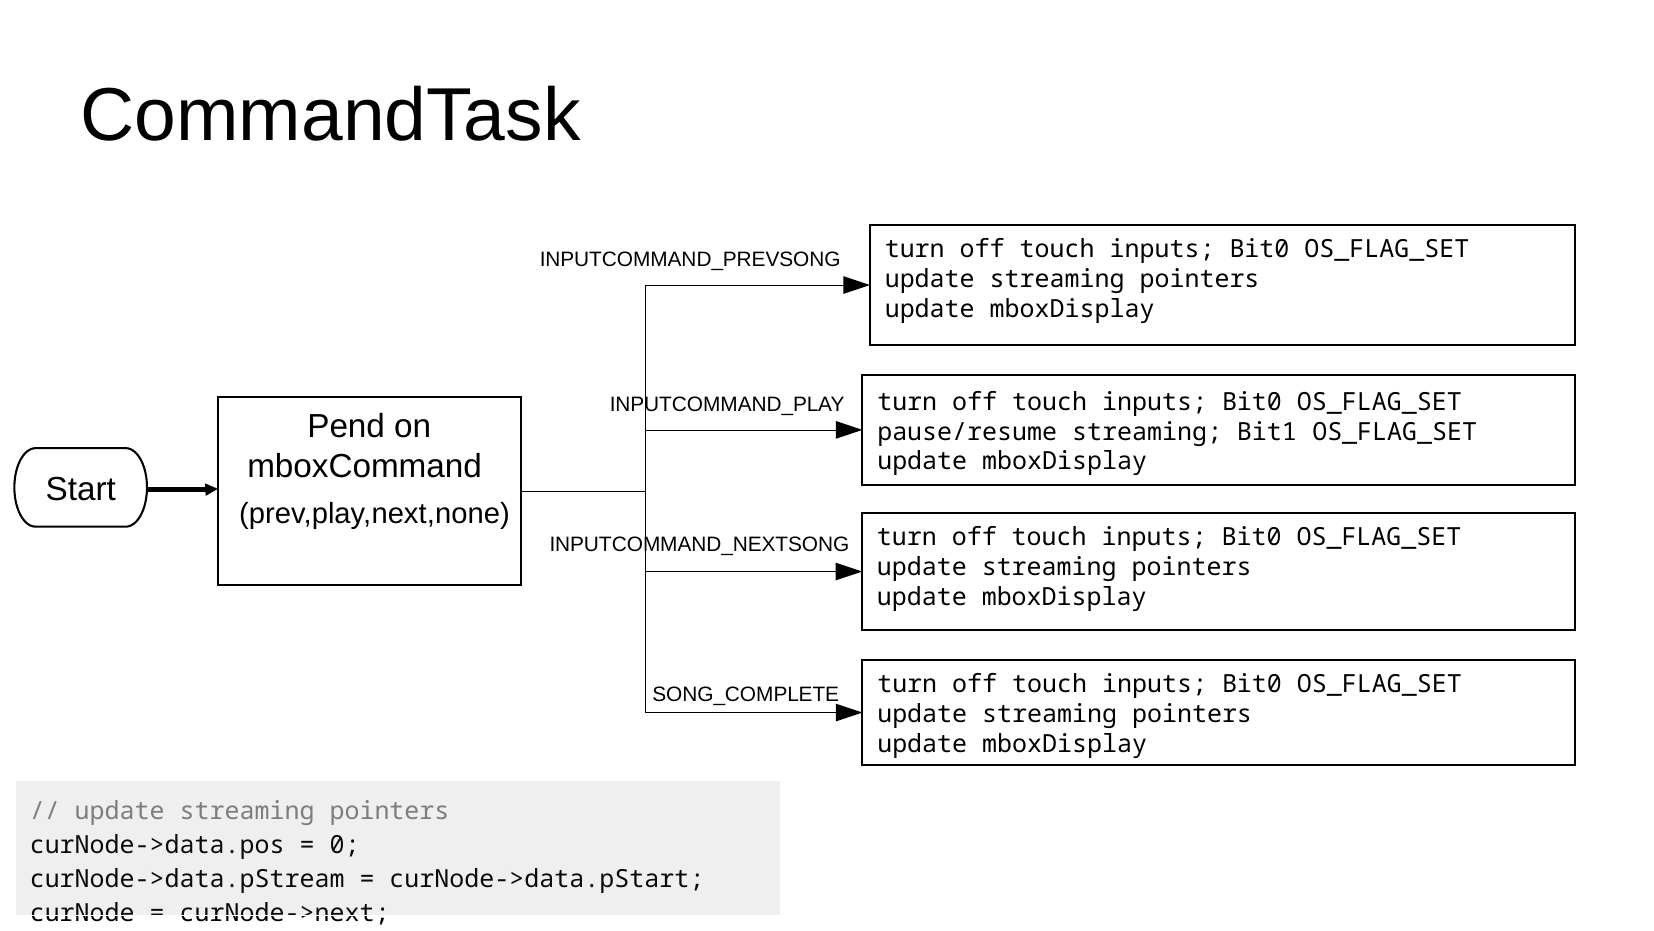

# CommandTask
turn off touch inputs; Bit0 OS_FLAG_SET
update streaming pointers
update mboxDisplay
INPUTCOMMAND_PREVSONG
turn off touch inputs; Bit0 OS_FLAG_SET
pause/resume streaming; Bit1 OS_FLAG_SET
update mboxDisplay
INPUTCOMMAND_PLAY
Pend on mboxCommand
Start
(prev,play,next,none)
turn off touch inputs; Bit0 OS_FLAG_SET
update streaming pointers
update mboxDisplay
INPUTCOMMAND_NEXTSONG
turn off touch inputs; Bit0 OS_FLAG_SET
update streaming pointers
update mboxDisplay
SONG_COMPLETE
// update streaming pointers
curNode->data.pos = 0;
curNode->data.pStream = curNode->data.pStart;
curNode = curNode->next;